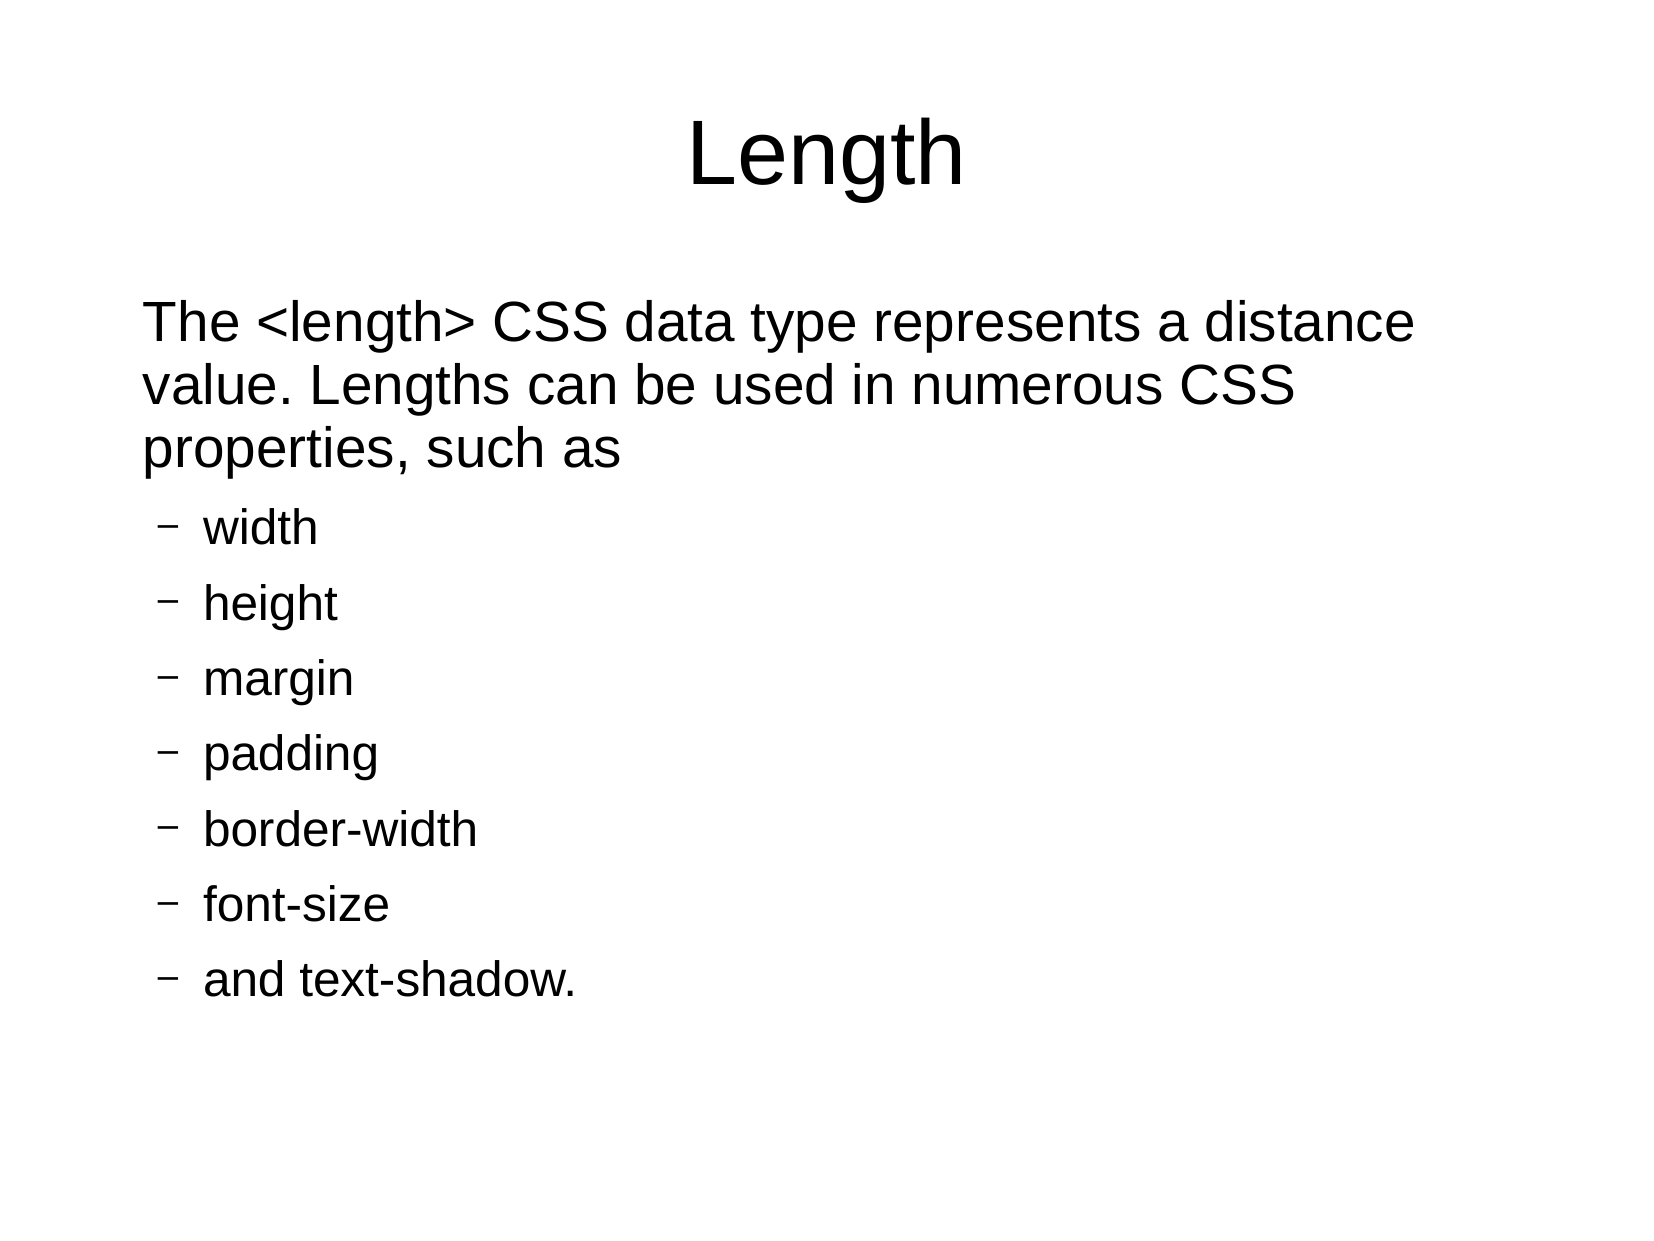

# Length
The <length> CSS data type represents a distance value. Lengths can be used in numerous CSS properties, such as
width
height
margin
padding
border-width
font-size
and text-shadow.